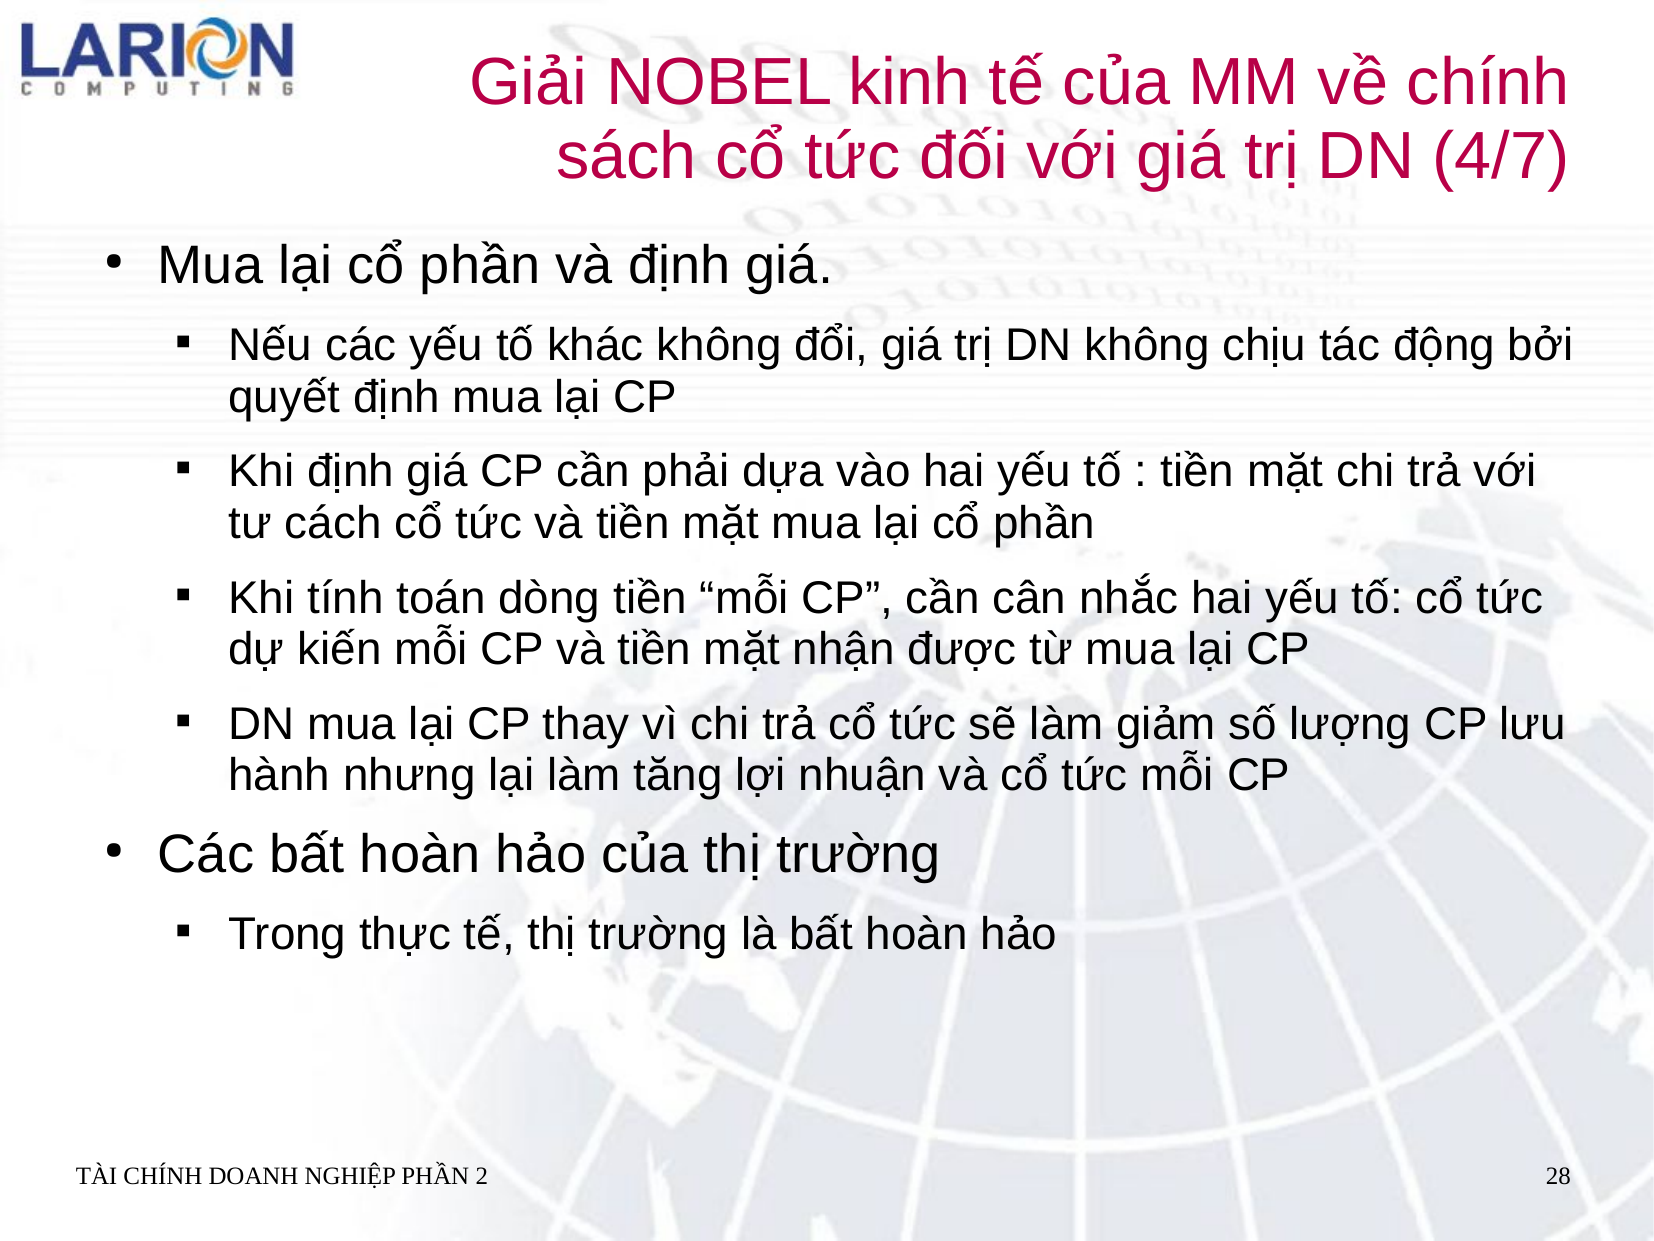

# Giải NOBEL kinh tế của MM về chính sách cổ tức đối với giá trị DN (4/7)
Mua lại cổ phần và định giá.
Nếu các yếu tố khác không đổi, giá trị DN không chịu tác động bởi quyết định mua lại CP
Khi định giá CP cần phải dựa vào hai yếu tố : tiền mặt chi trả với tư cách cổ tức và tiền mặt mua lại cổ phần
Khi tính toán dòng tiền “mỗi CP”, cần cân nhắc hai yếu tố: cổ tức dự kiến mỗi CP và tiền mặt nhận được từ mua lại CP
DN mua lại CP thay vì chi trả cổ tức sẽ làm giảm số lượng CP lưu hành nhưng lại làm tăng lợi nhuận và cổ tức mỗi CP
Các bất hoàn hảo của thị trường
Trong thực tế, thị trường là bất hoàn hảo
TÀI CHÍNH DOANH NGHIỆP PHẦN 2
28